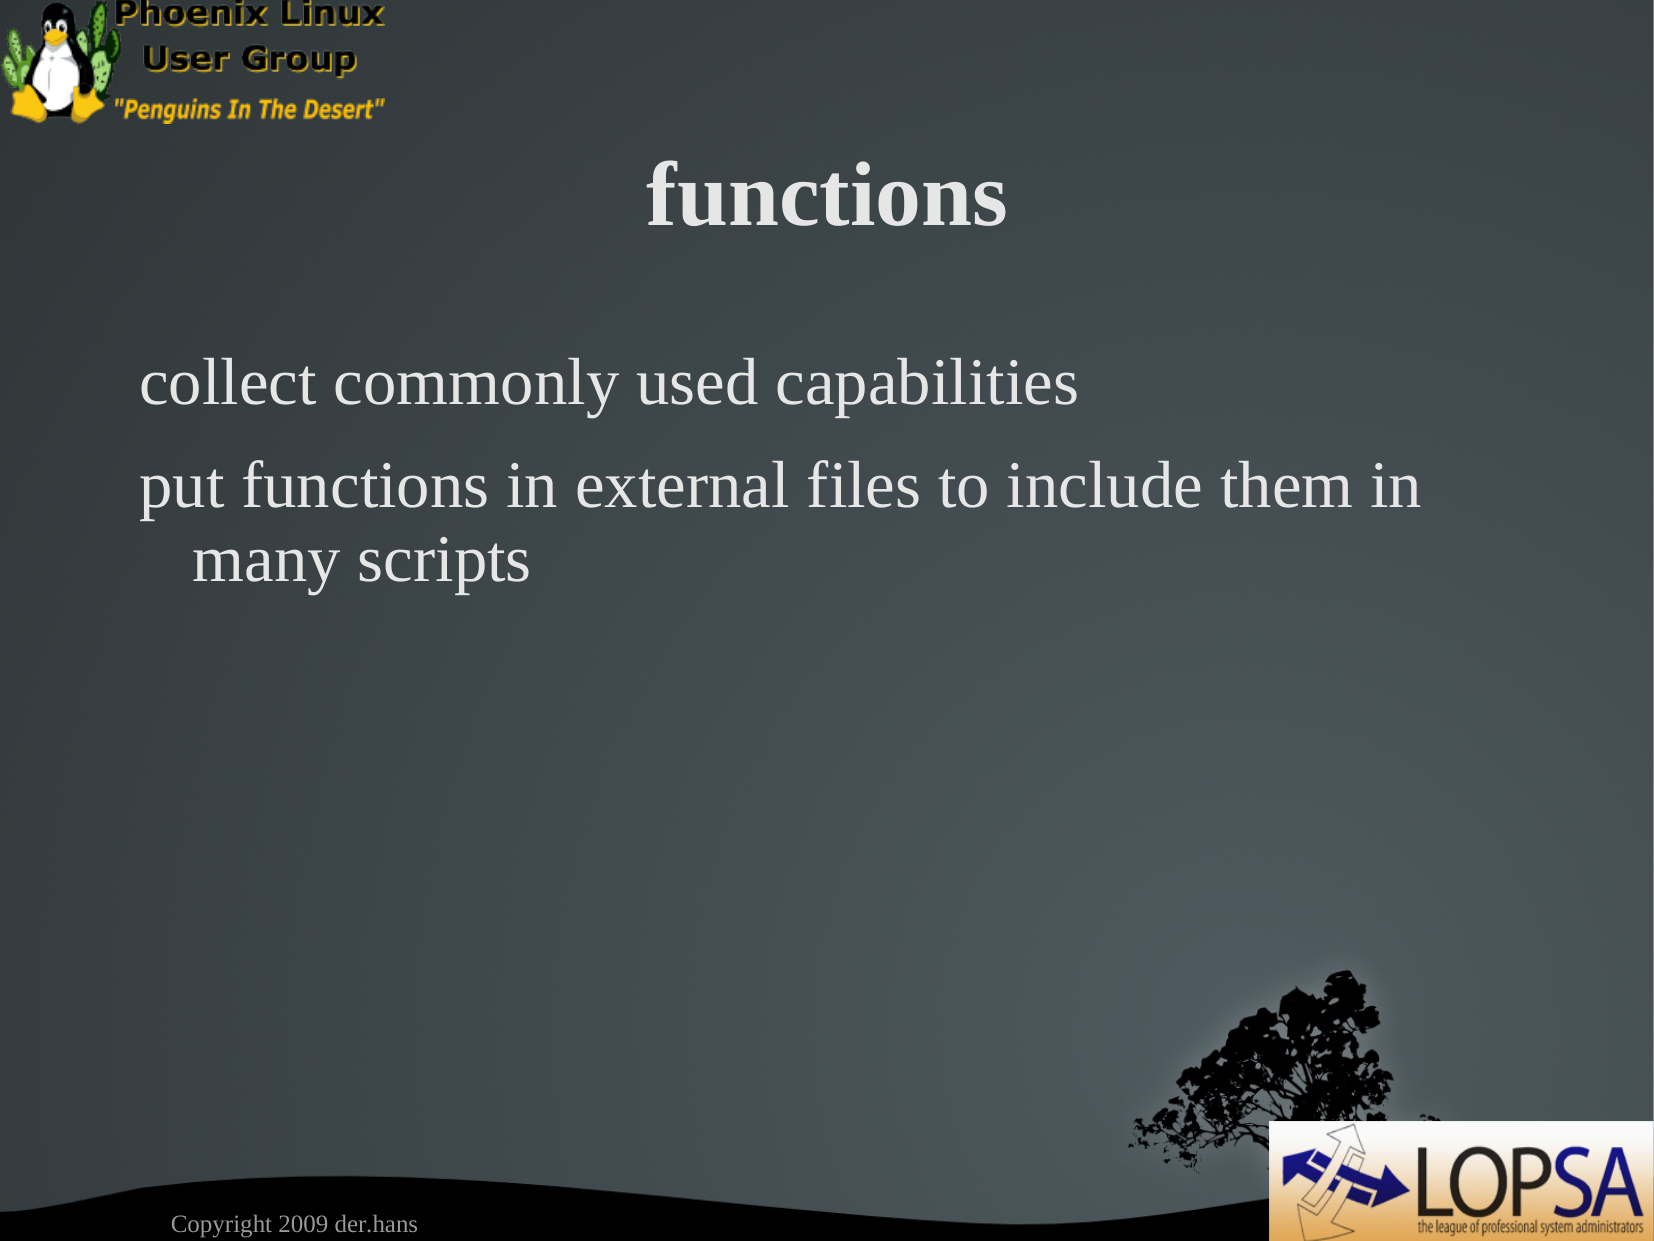

# functions
collect commonly used capabilities
put functions in external files to include them in many scripts